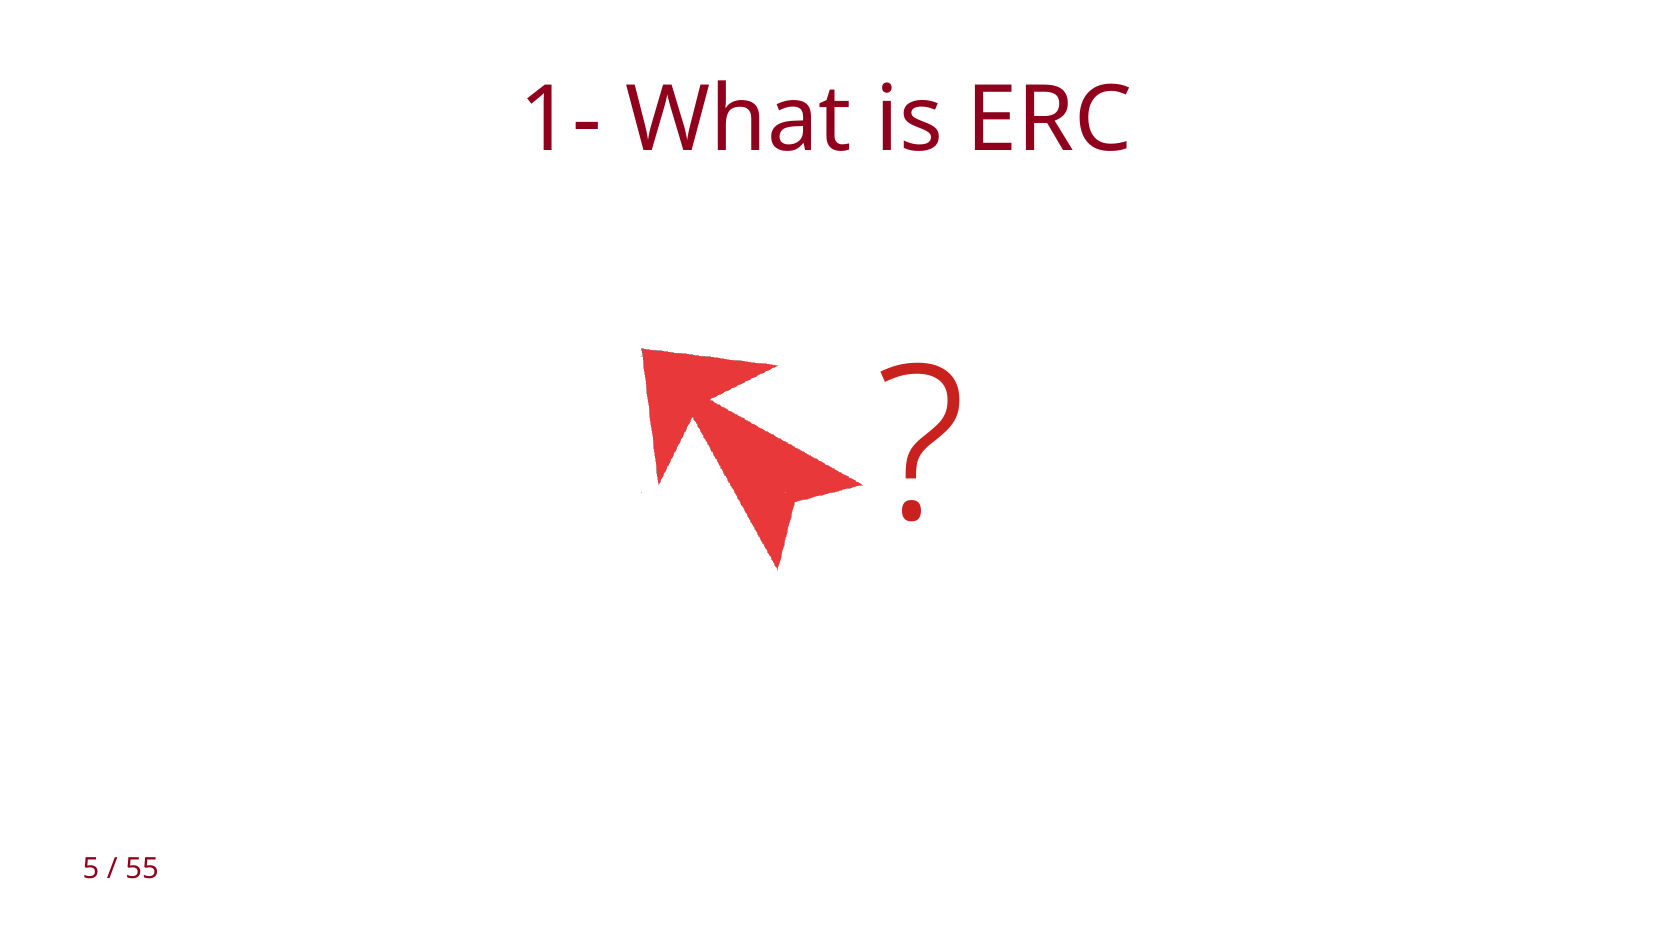

# 1- What is ERC
?
5